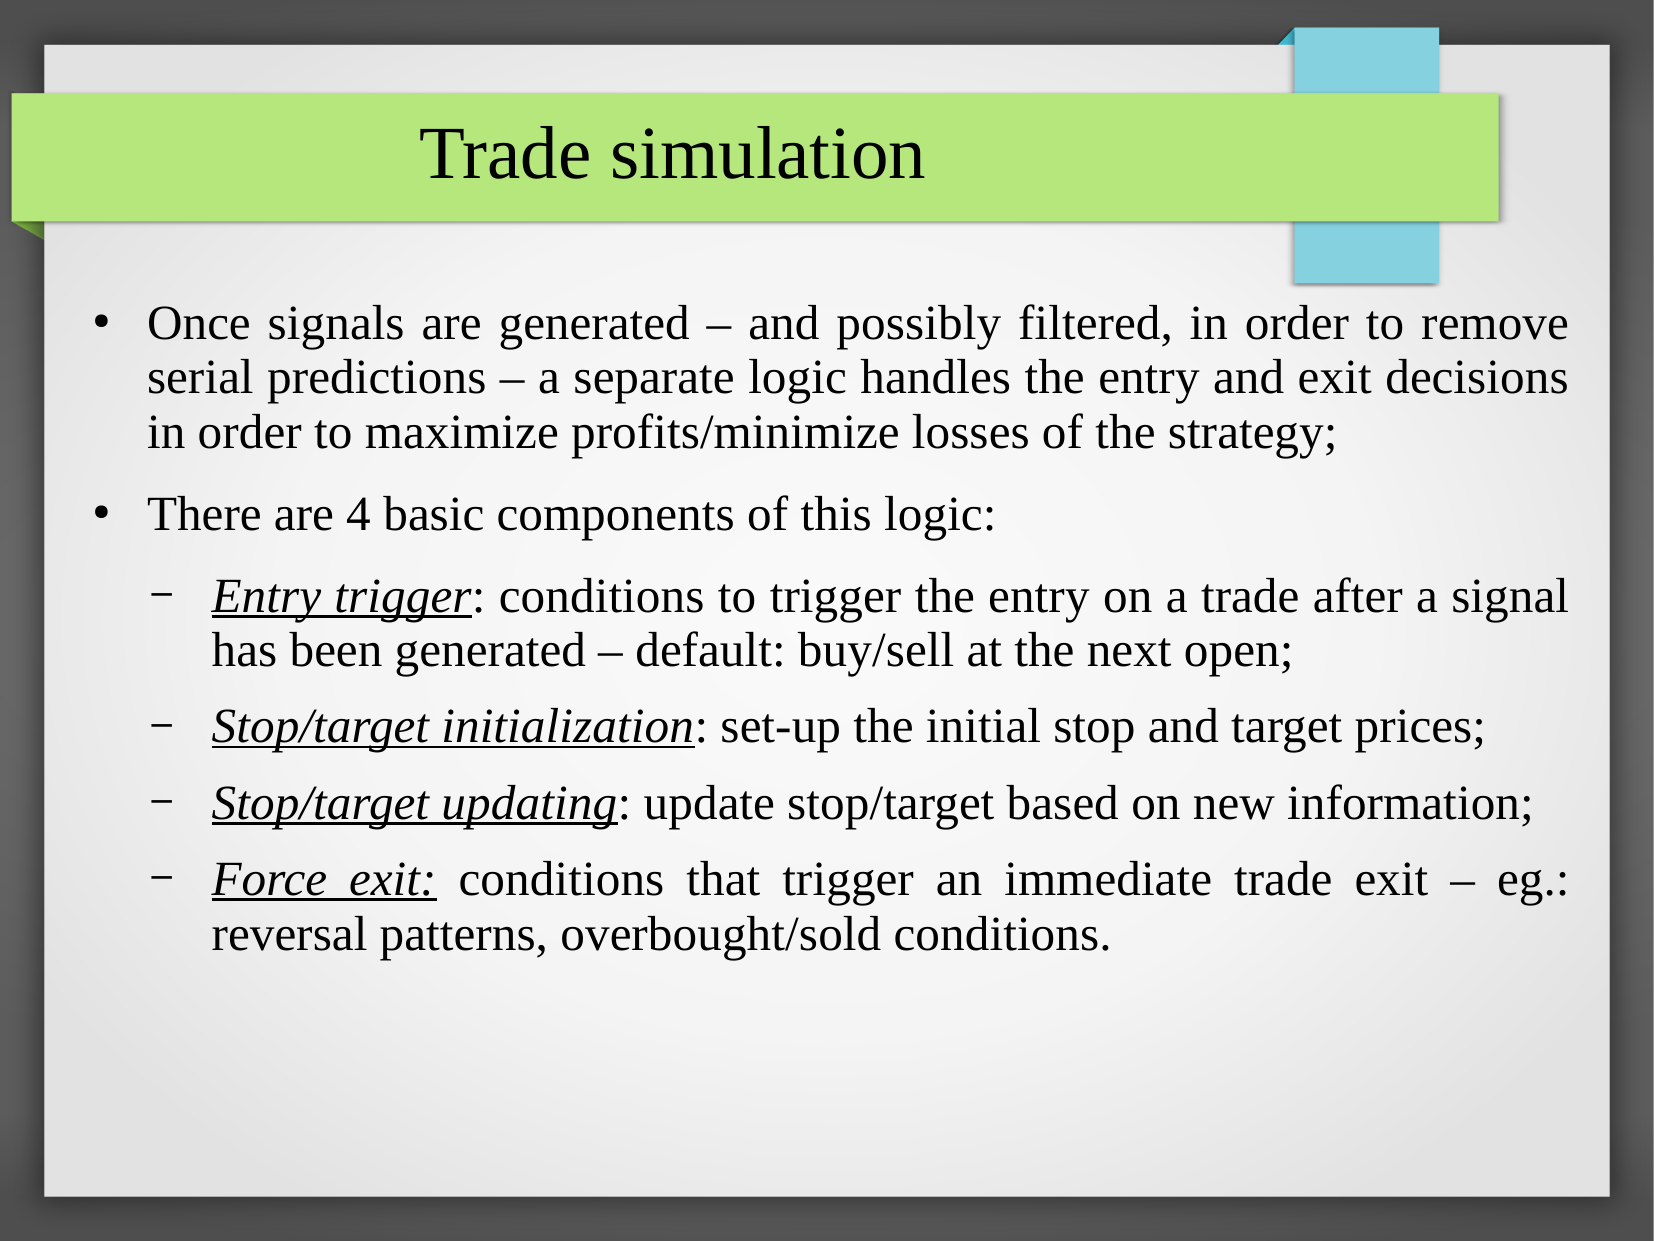

# Trade simulation
Once signals are generated – and possibly filtered, in order to remove serial predictions – a separate logic handles the entry and exit decisions in order to maximize profits/minimize losses of the strategy;
There are 4 basic components of this logic:
Entry trigger: conditions to trigger the entry on a trade after a signal has been generated – default: buy/sell at the next open;
Stop/target initialization: set-up the initial stop and target prices;
Stop/target updating: update stop/target based on new information;
Force exit: conditions that trigger an immediate trade exit – eg.: reversal patterns, overbought/sold conditions.